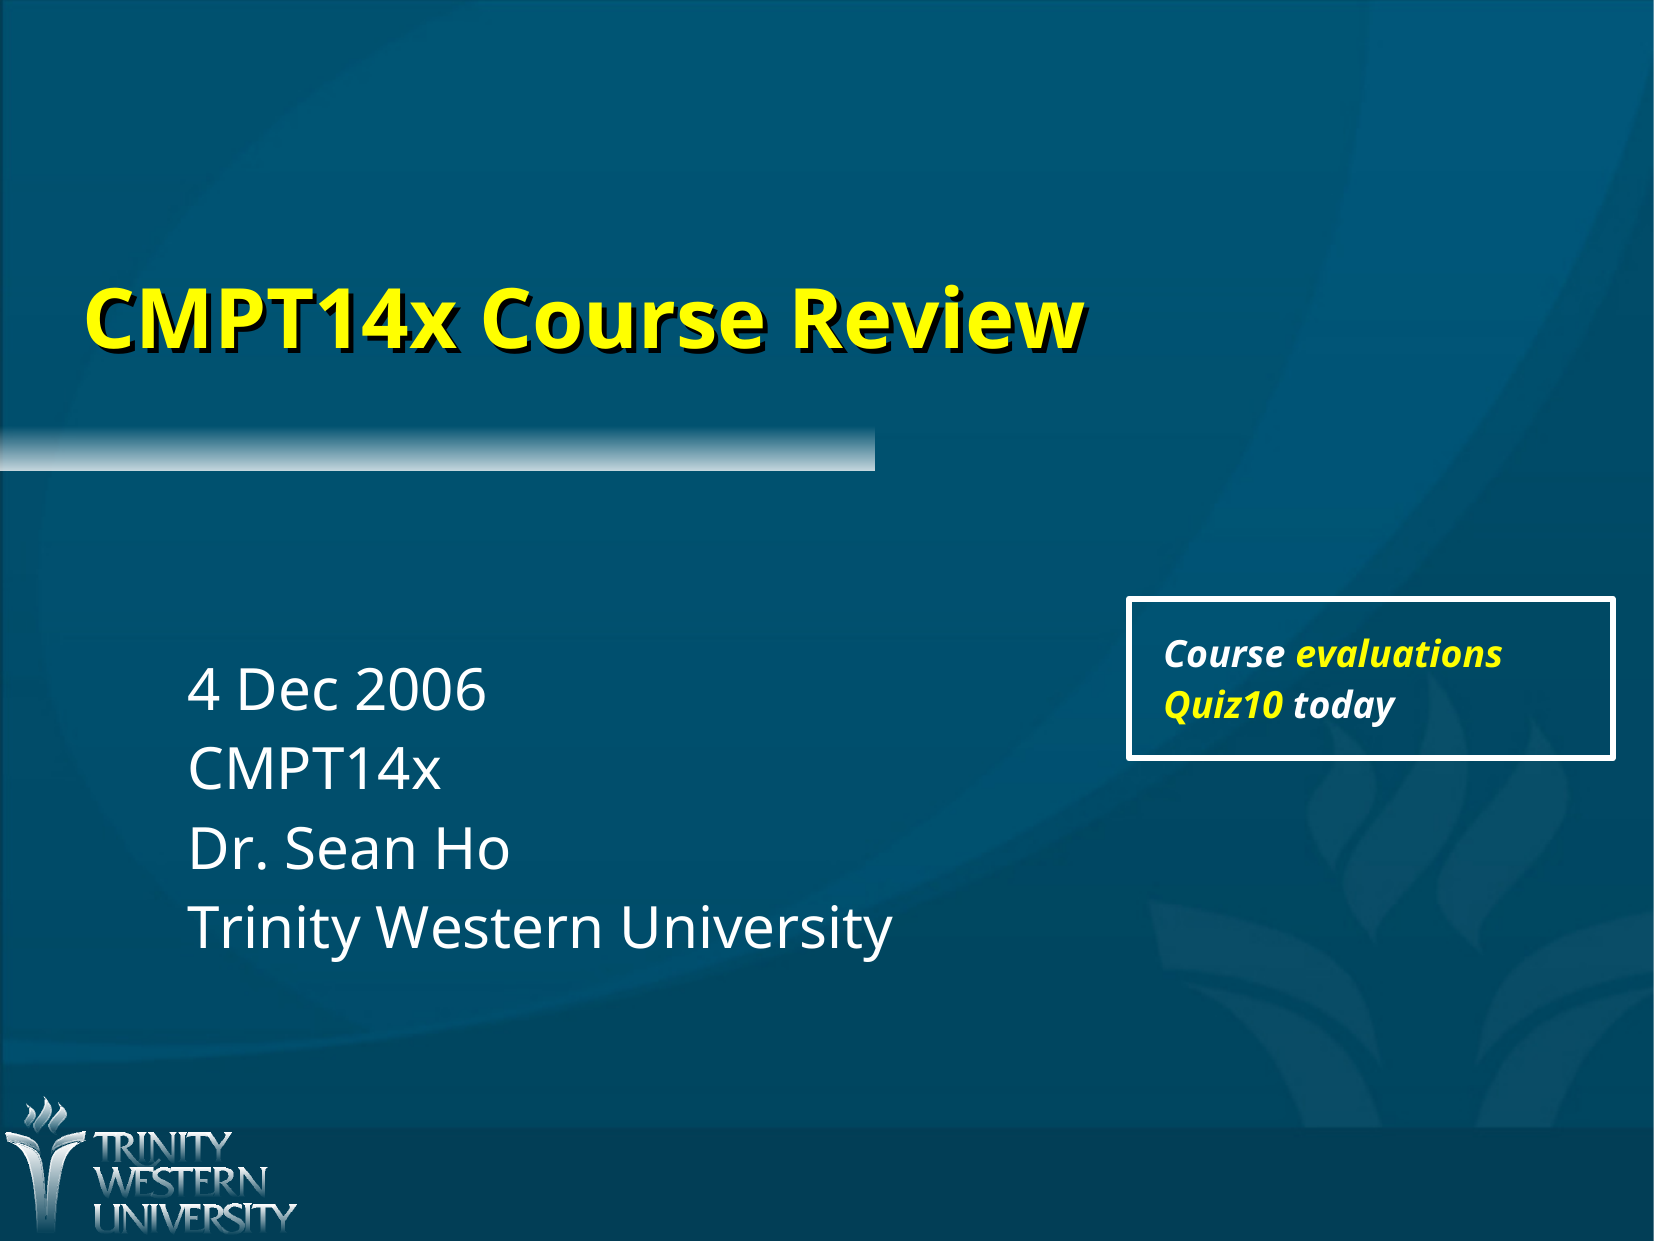

# CMPT14x Course Review
4 Dec 2006
CMPT14x
Dr. Sean Ho
Trinity Western University
Course evaluations
Quiz10 today